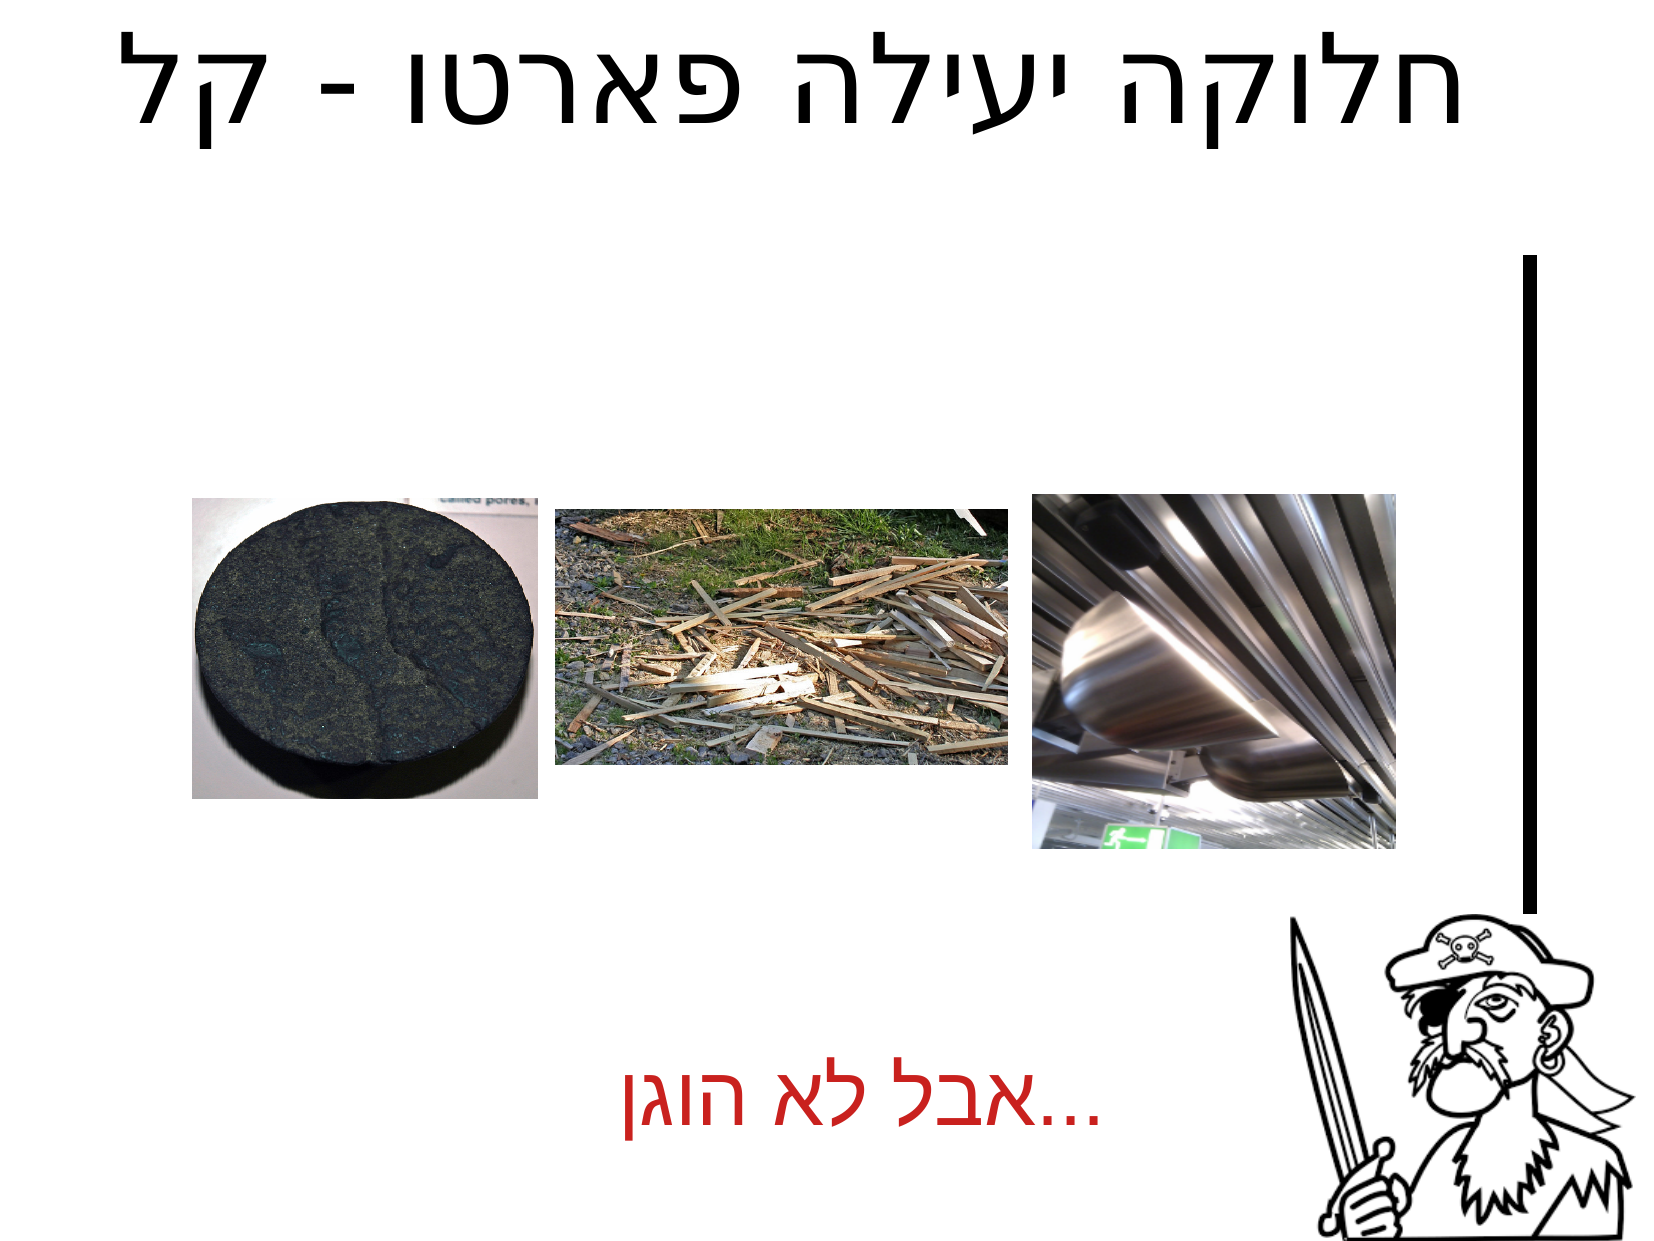

# חלוקה יעילה פארטו - קל
...אבל לא הוגן